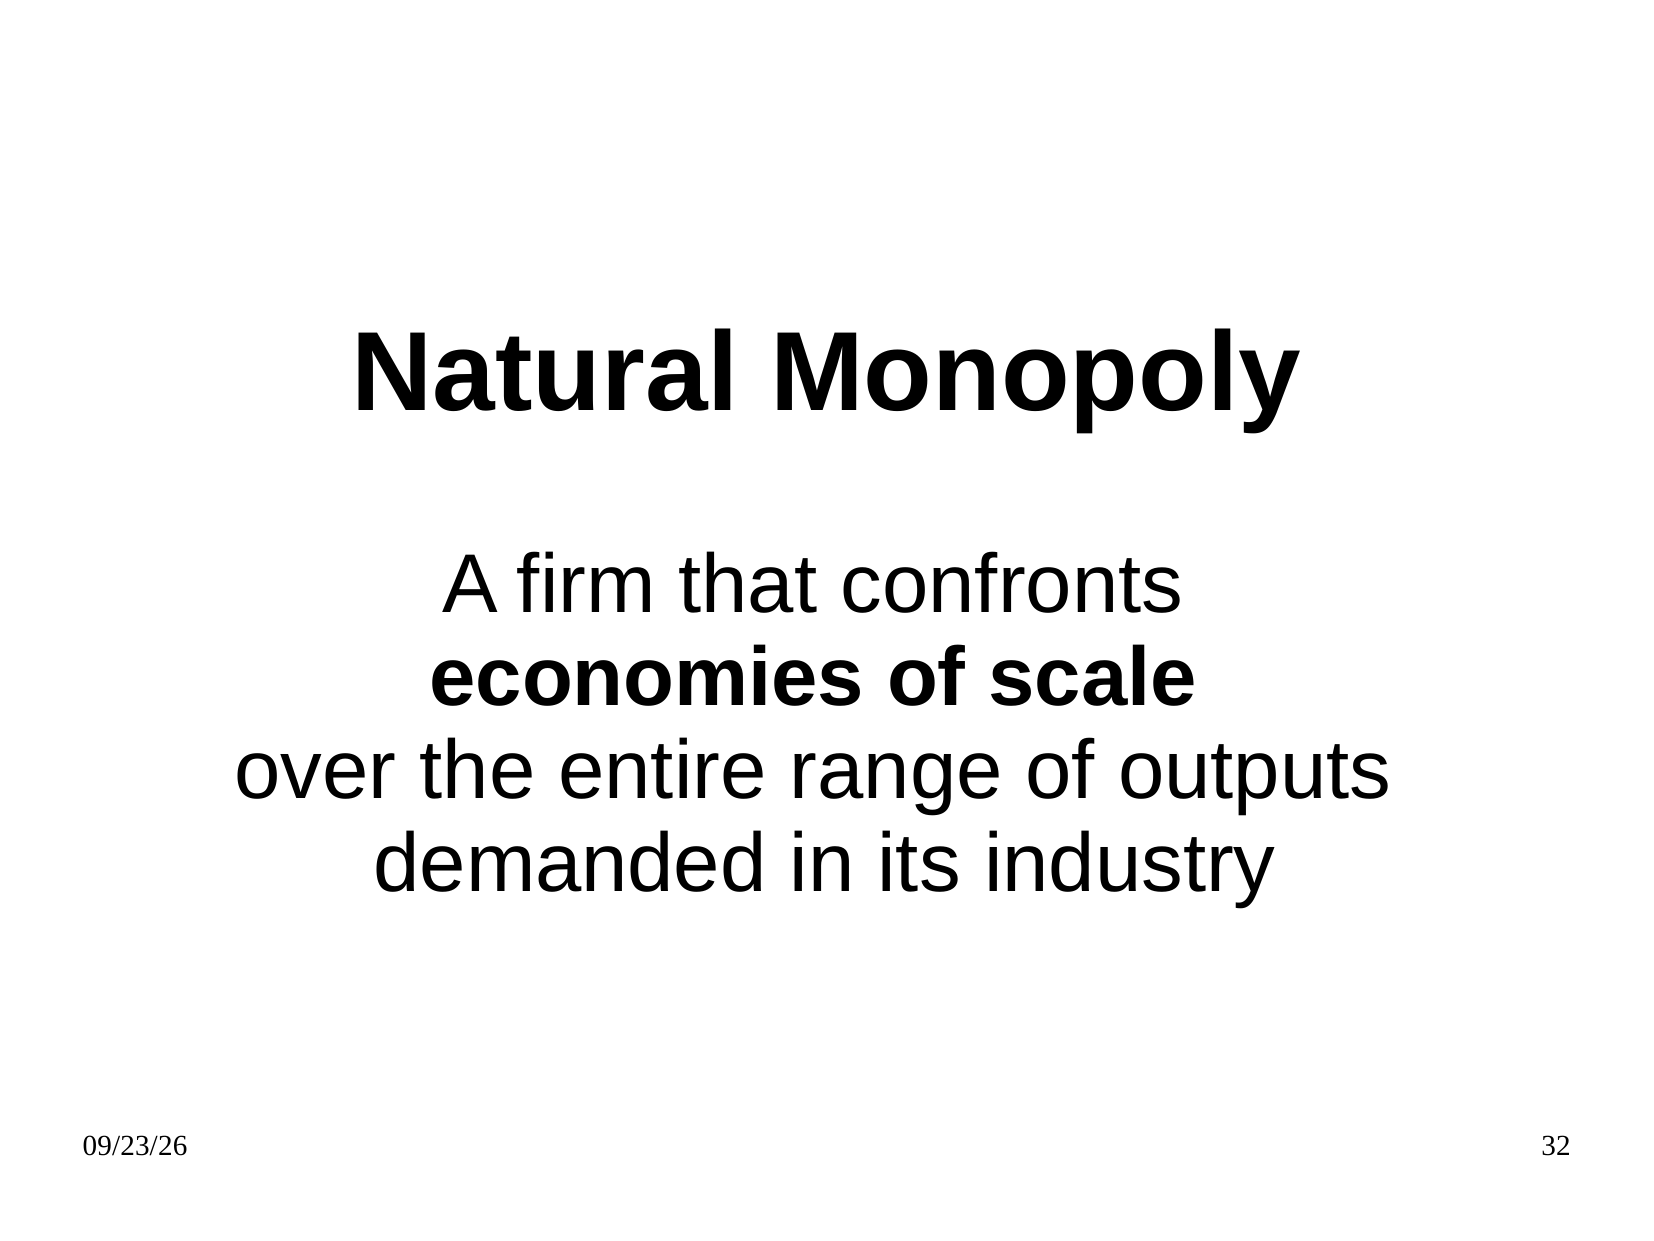

# Natural Monopoly
A firm that confronts
economies of scale
over the entire range of outputs
demanded in its industry
32